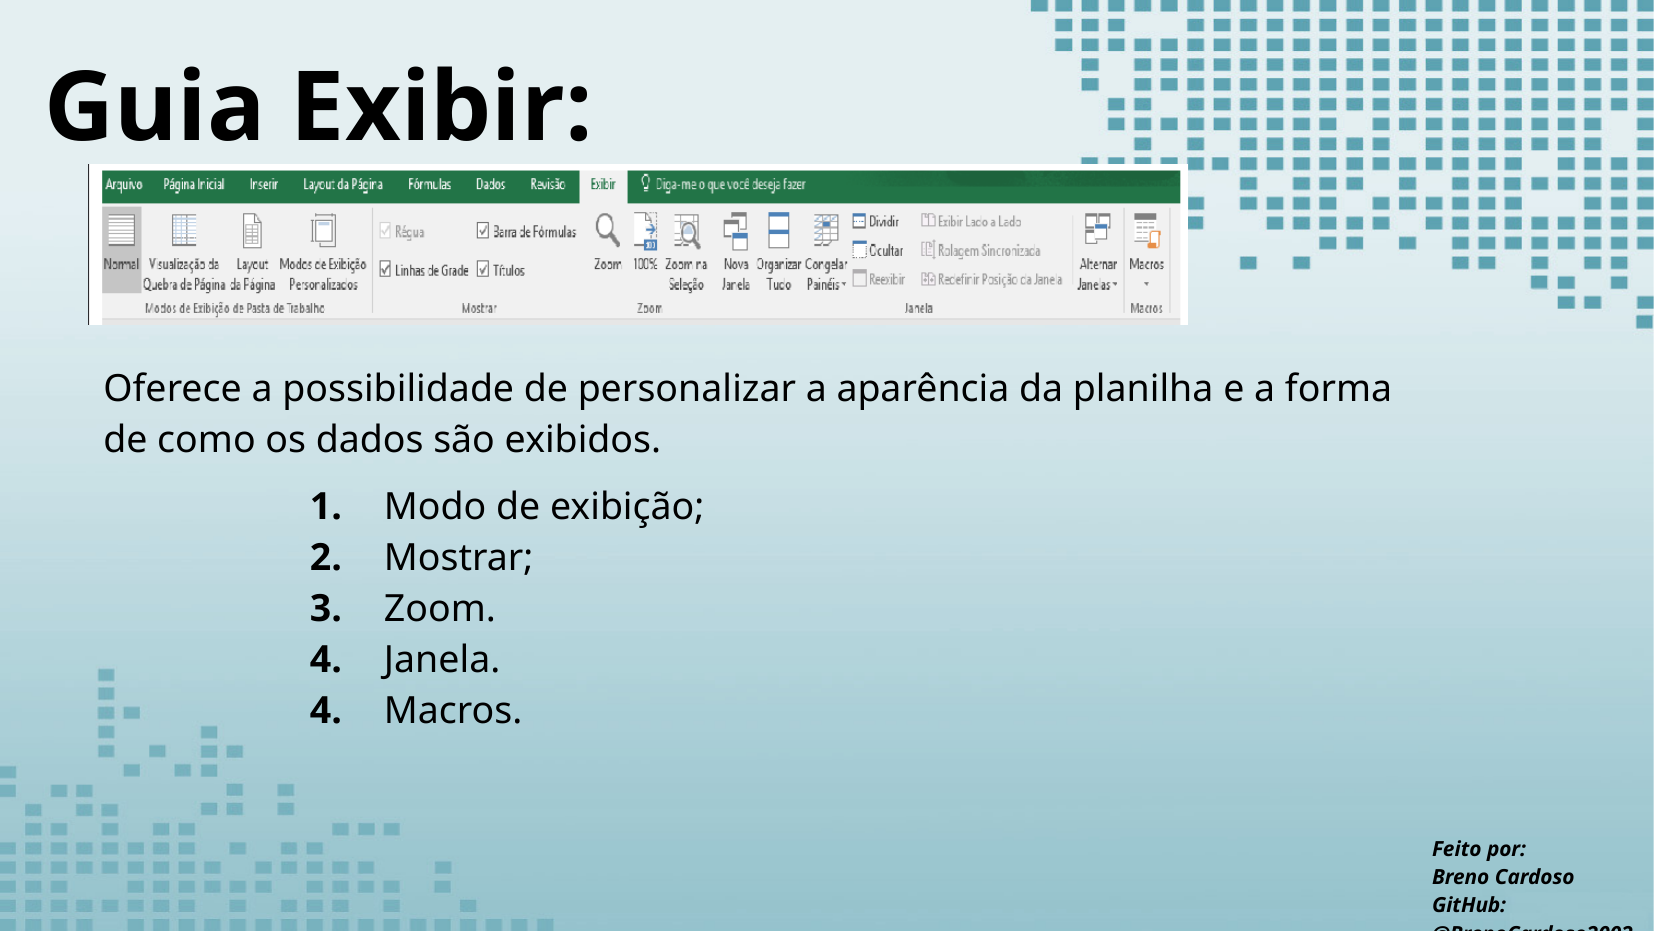

Guia Exibir:
Oferece a possibilidade de personalizar a aparência da planilha e a forma de como os dados são exibidos.
1.	Modo de exibição;
2.	Mostrar;
3. 	Zoom.
4. 	Janela.
4. 	Macros.
Feito por:
Breno Cardoso
GitHub:
@BrenoCardoso2002